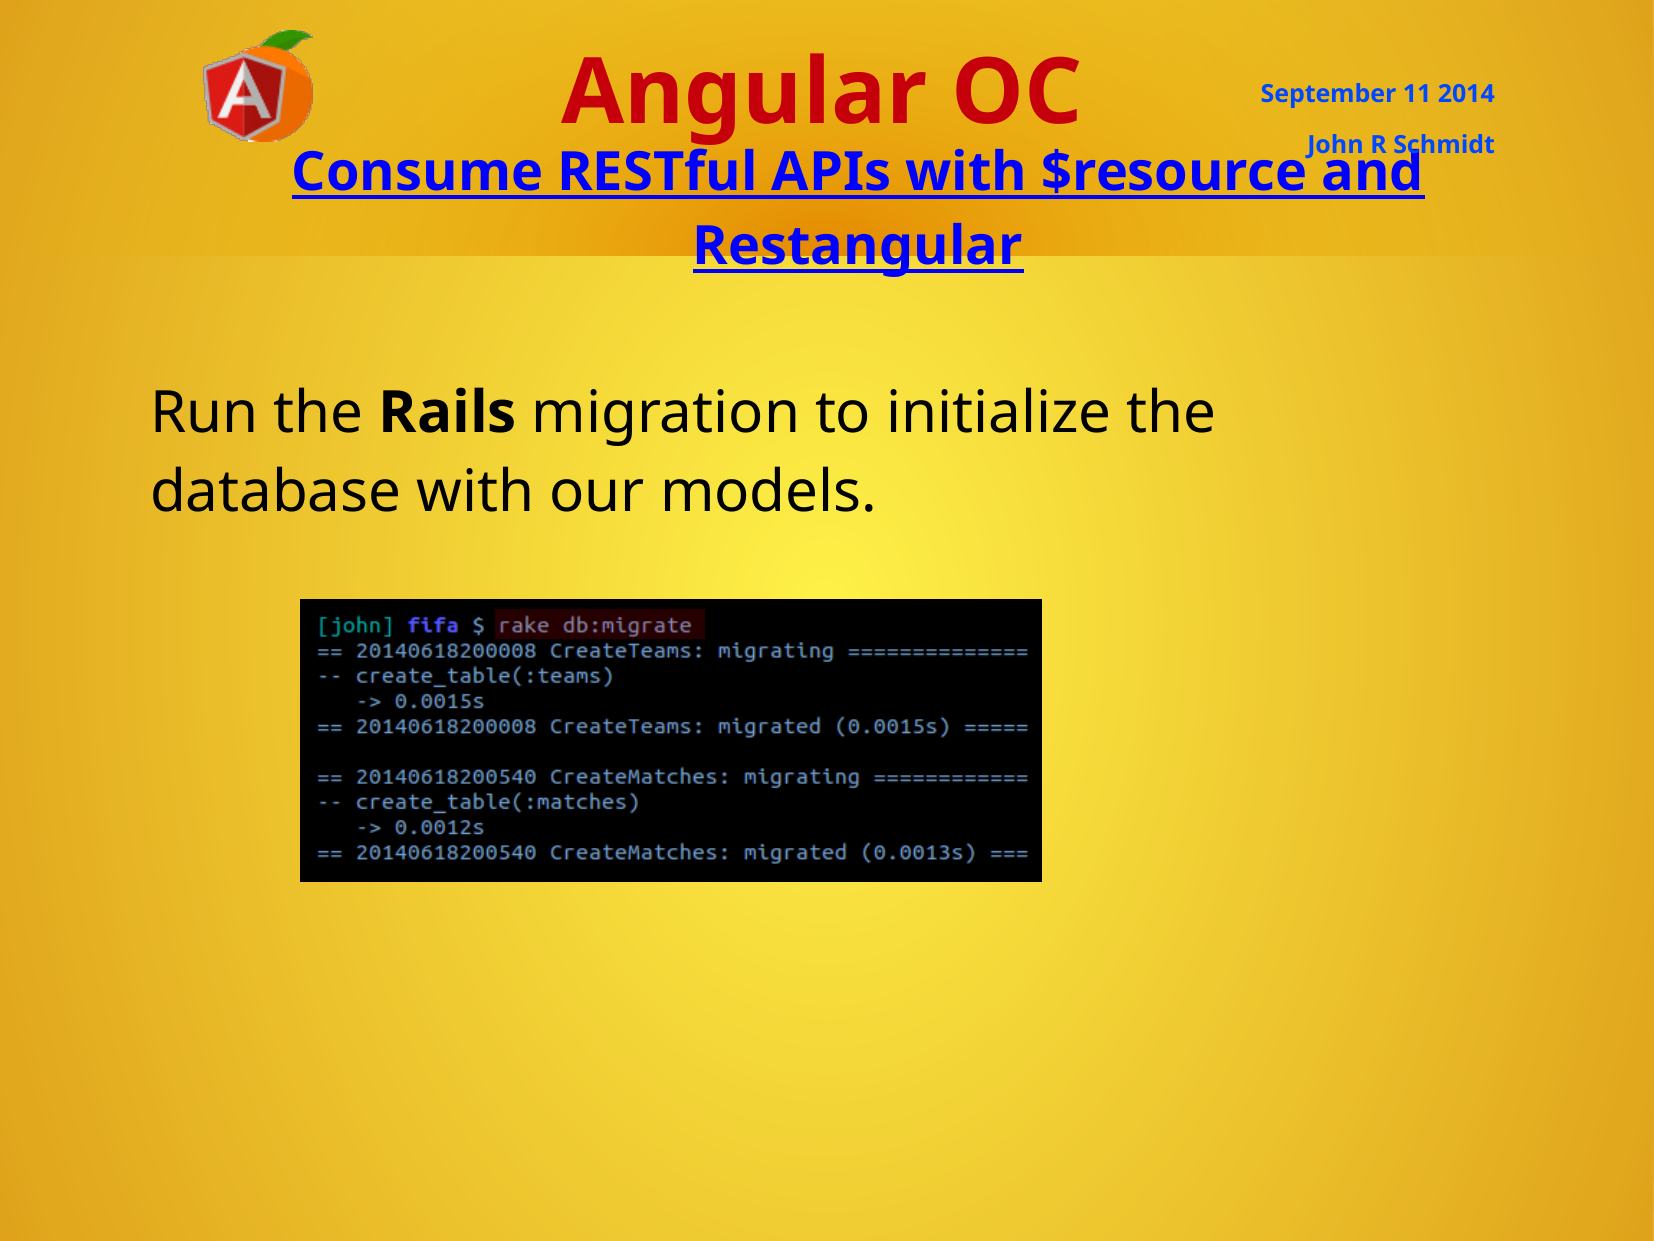

Angular OC
September 11 2014
John R Schmidt
Consume RESTful APIs with $resource and Restangular
# Run the Rails migration to initialize the database with our models.